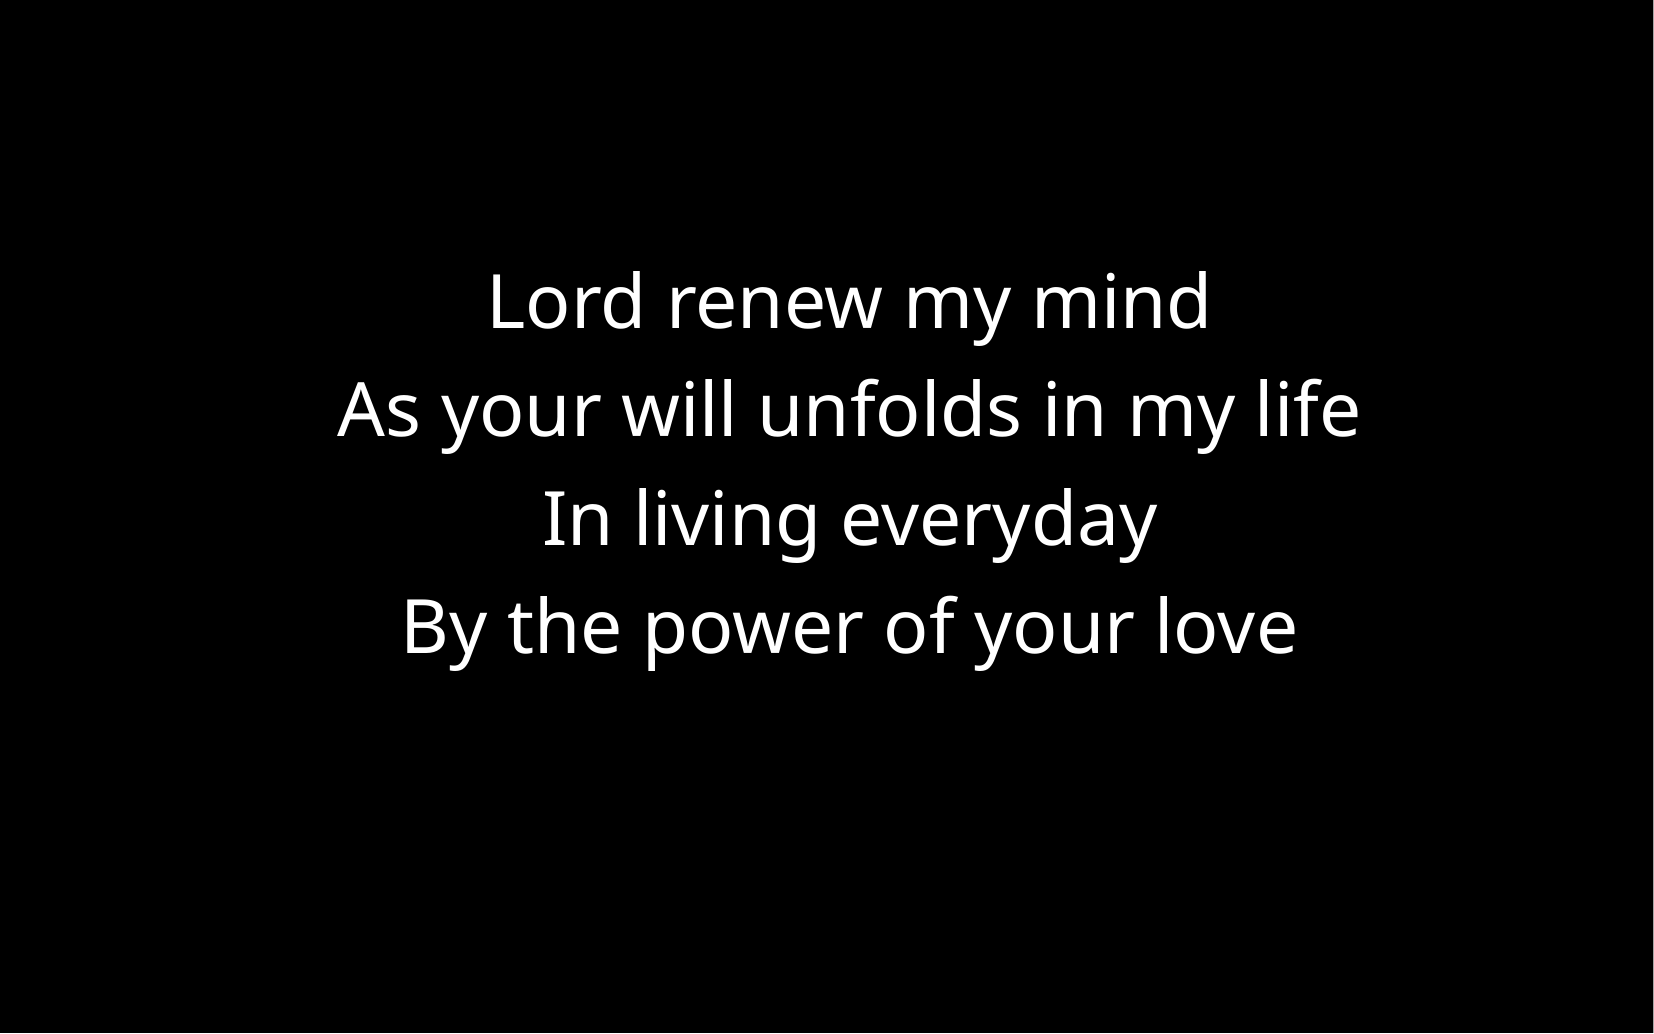

#
Lord renew my mind
As your will unfolds in my life
In living everyday
By the power of your love